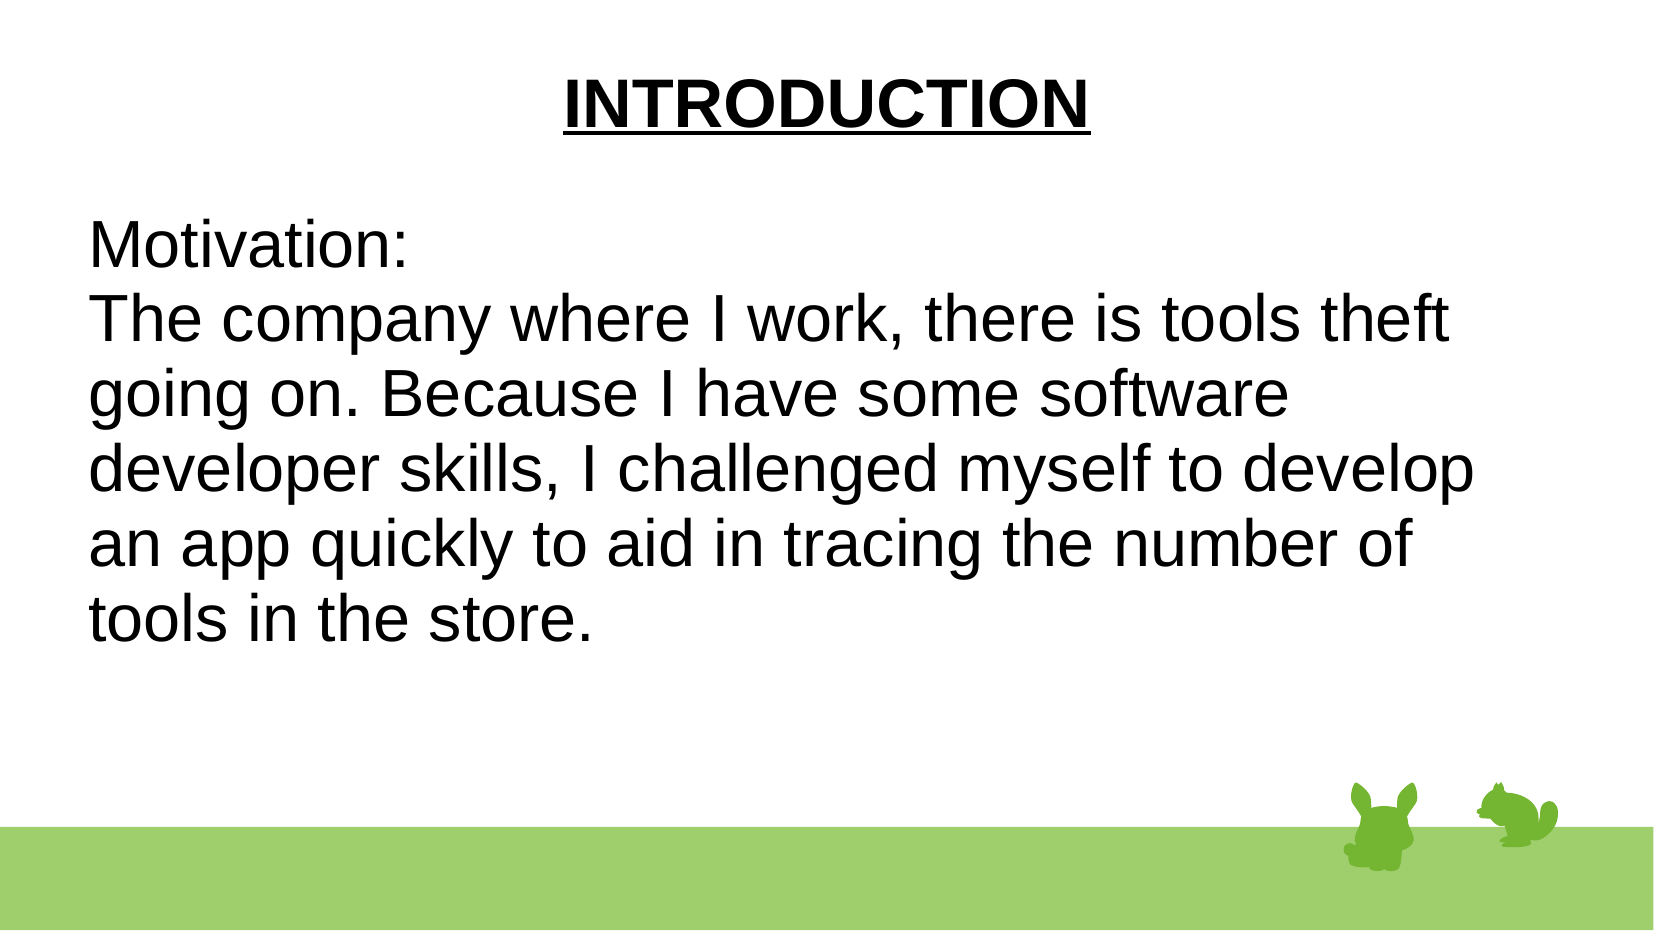

# INTRODUCTION
Motivation:
The company where I work, there is tools theft going on. Because I have some software developer skills, I challenged myself to develop an app quickly to aid in tracing the number of tools in the store.